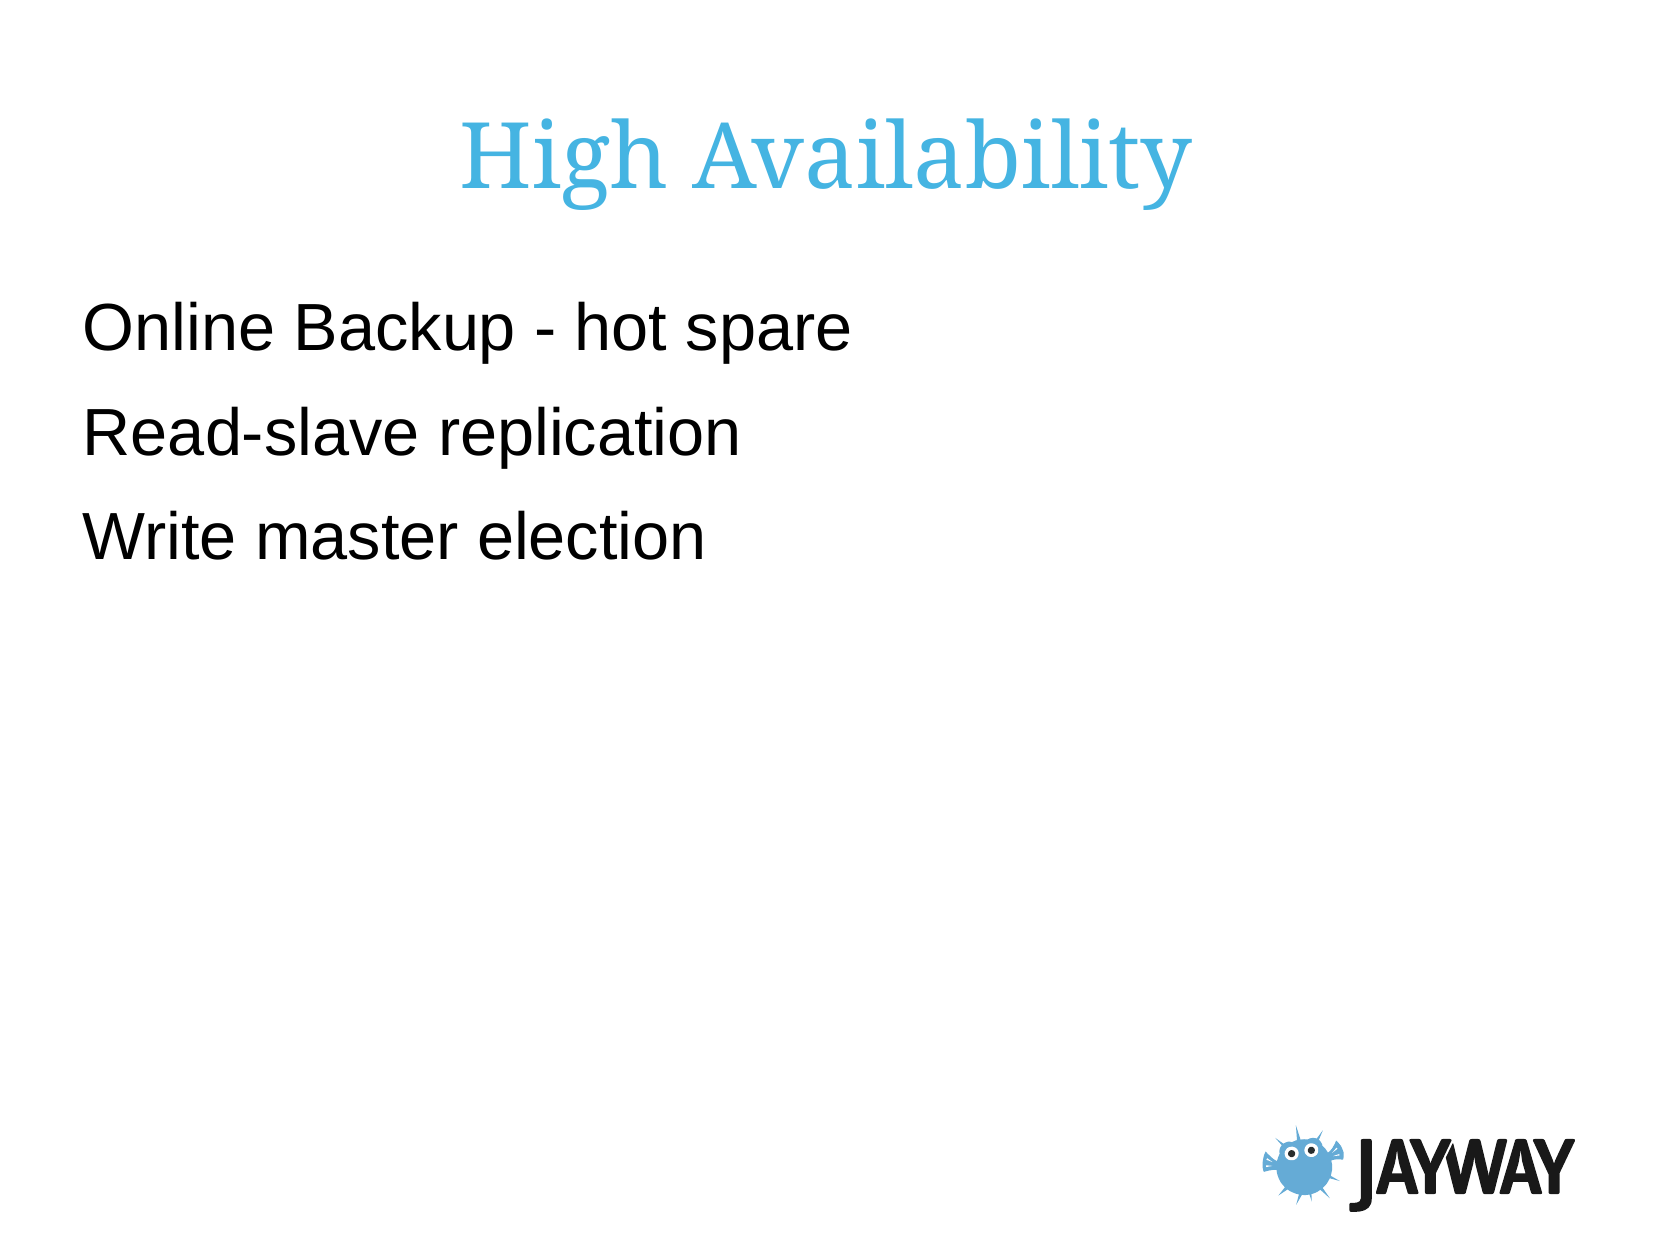

# High Availability
Online Backup - hot spare
Read-slave replication
Write master election